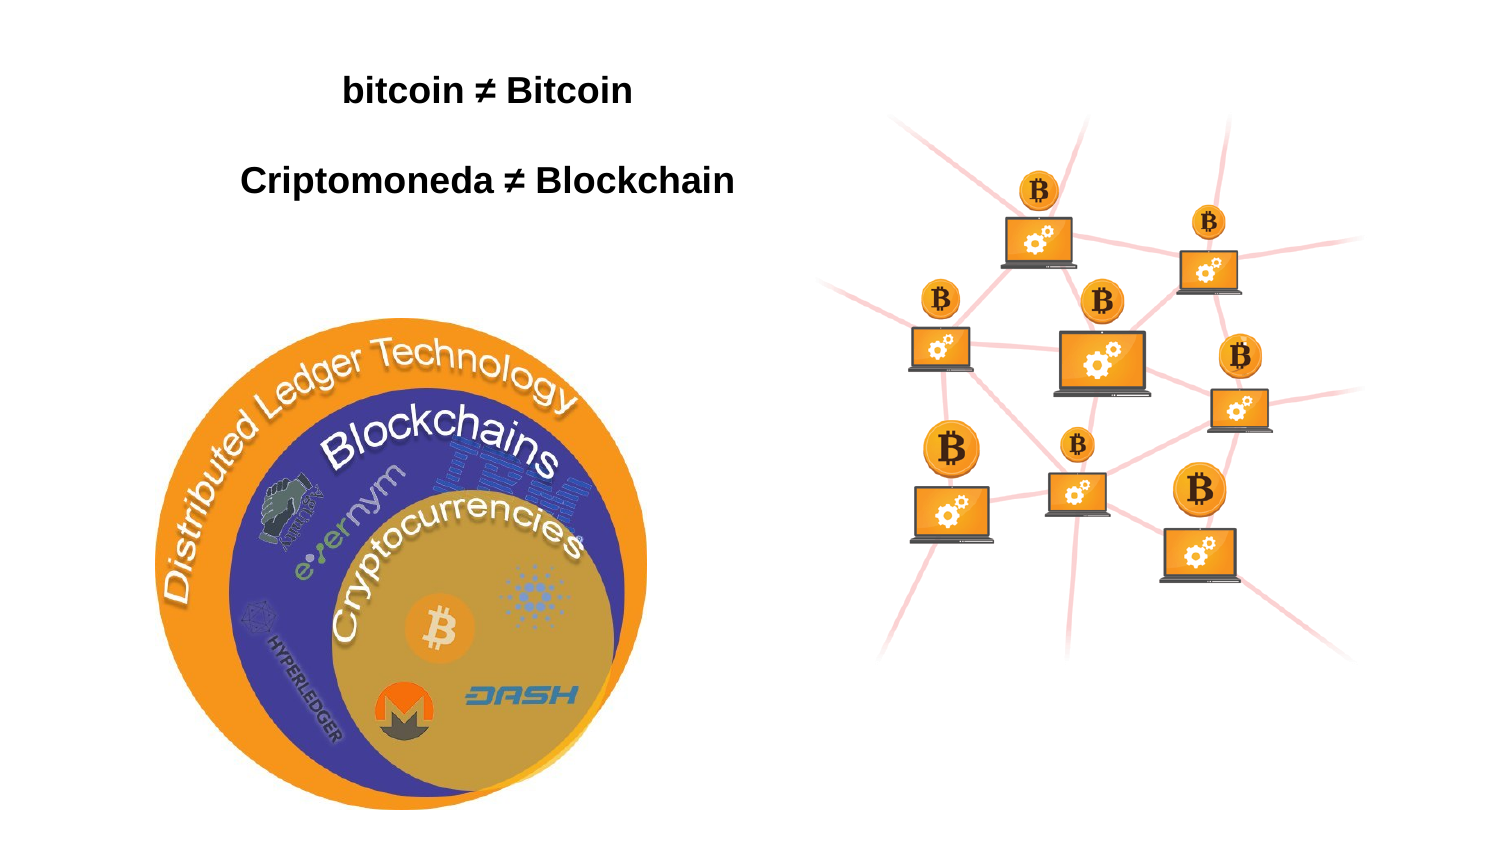

bitcoin ≠ Bitcoin
Criptomoneda ≠ Blockchain
#